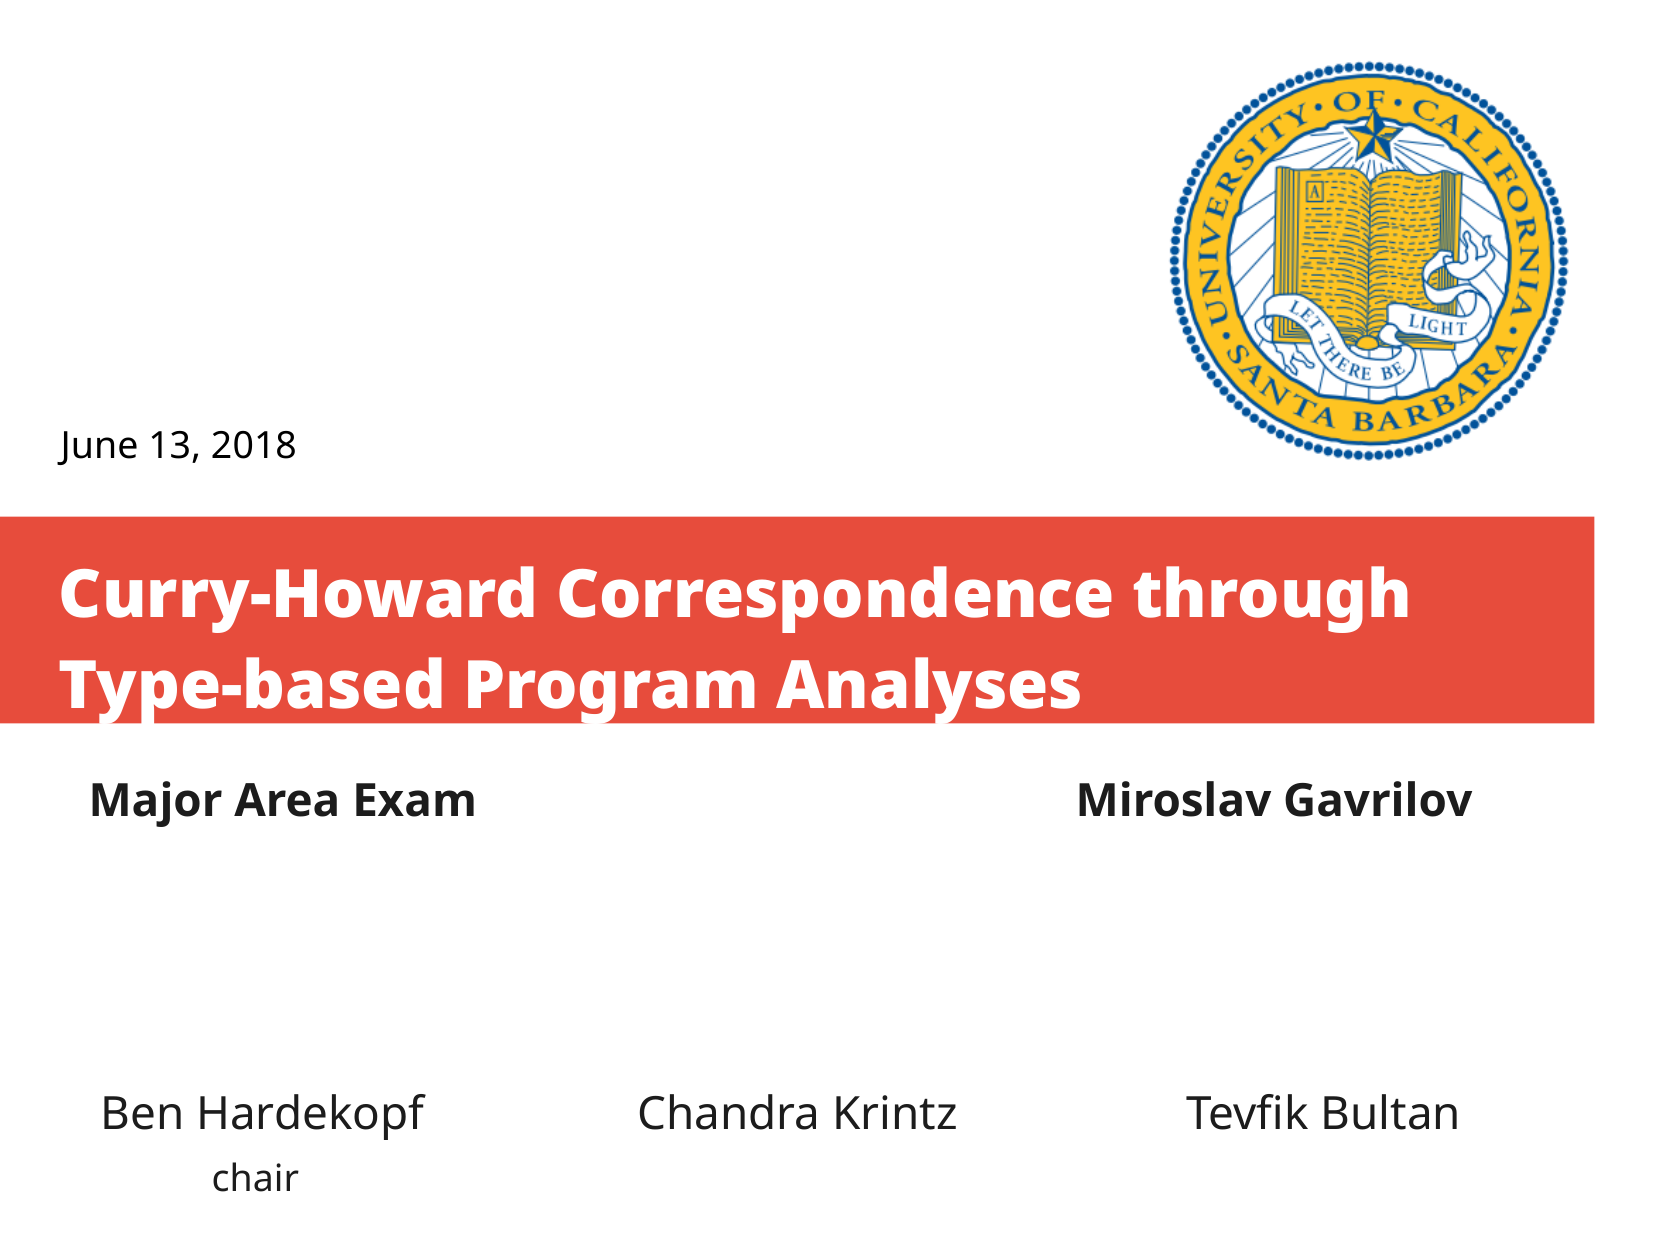

June 13, 2018
# Curry-Howard Correspondence through Type-based Program Analyses
Major Area Exam								 Miroslav Gavrilov
 Ben Hardekopf 		 	 Chandra Krintz 			 Tevfik Bultan
	 chair